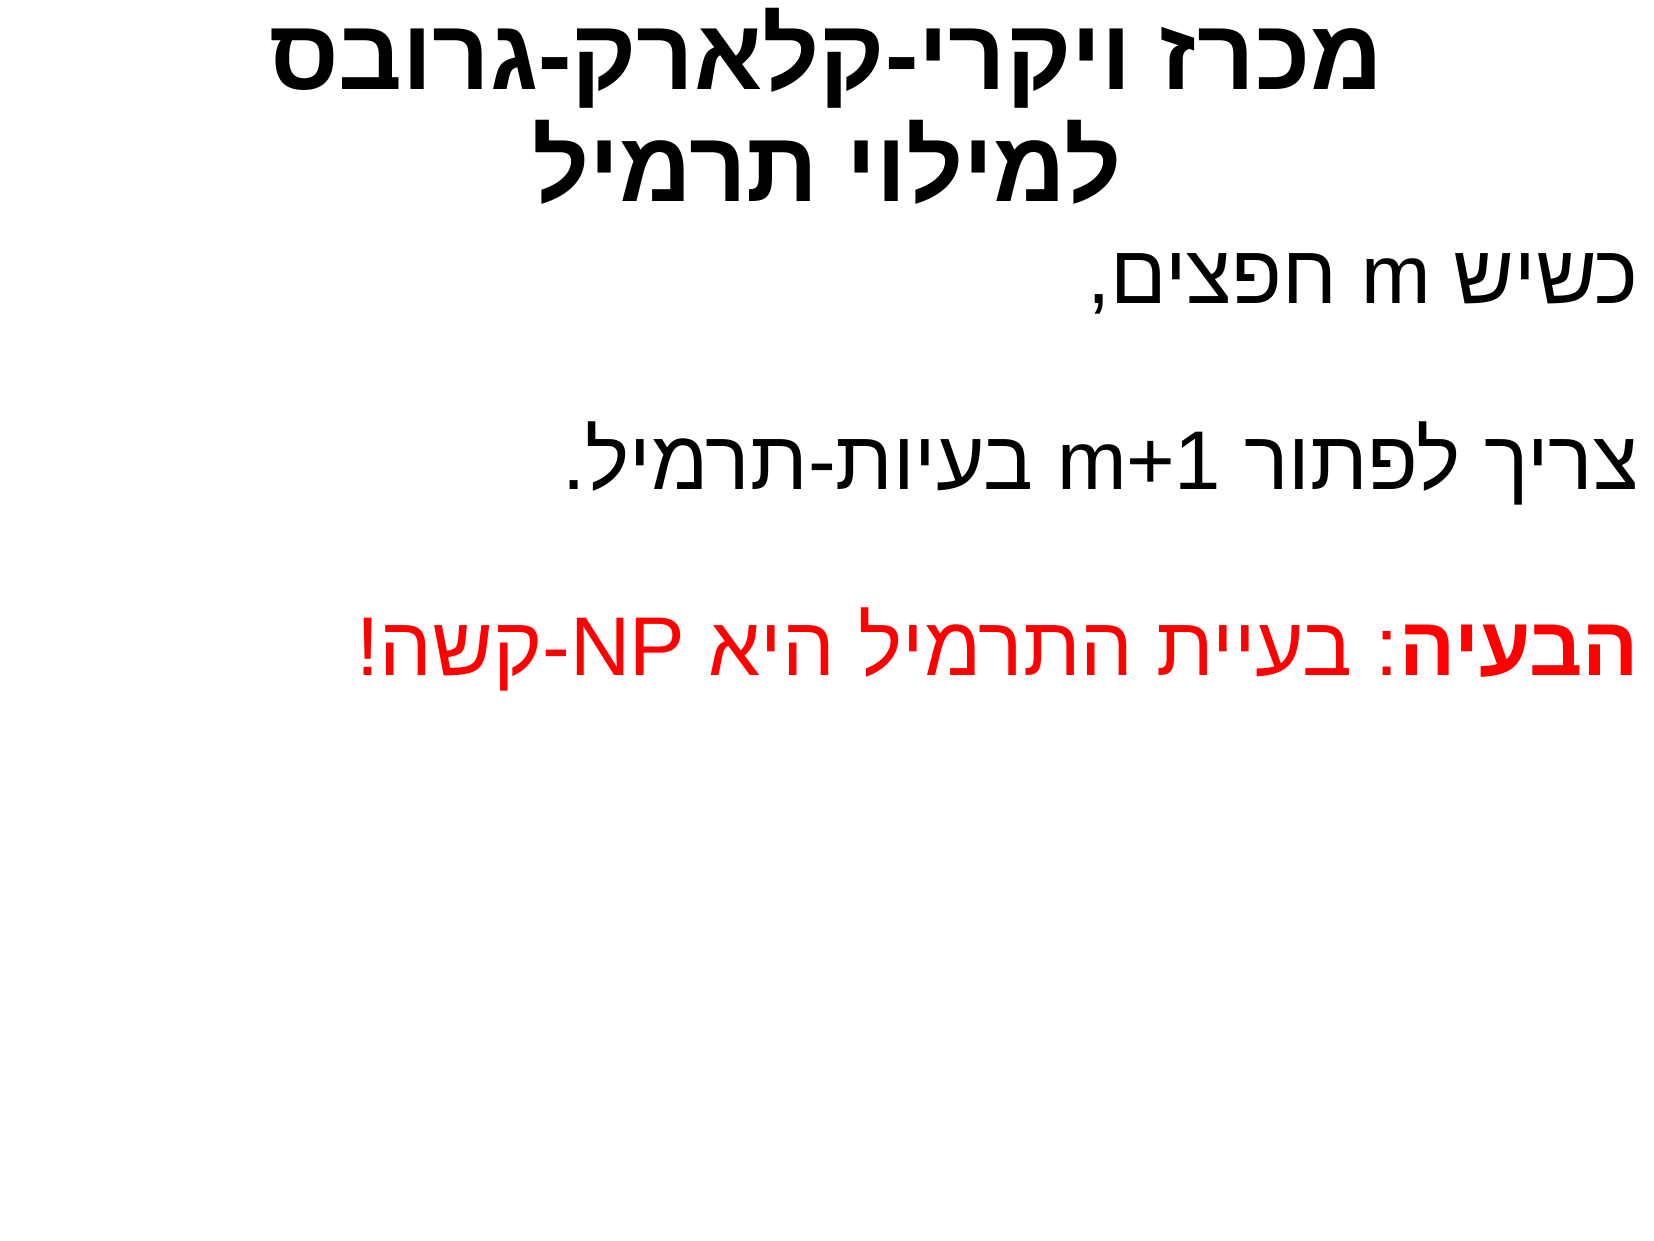

# מכרז ויקרי-קלארק-גרובס למילוי תרמיל
כשיש m חפצים,
צריך לפתור 1+m בעיות-תרמיל.
הבעיה: בעיית התרמיל היא NP-קשה!